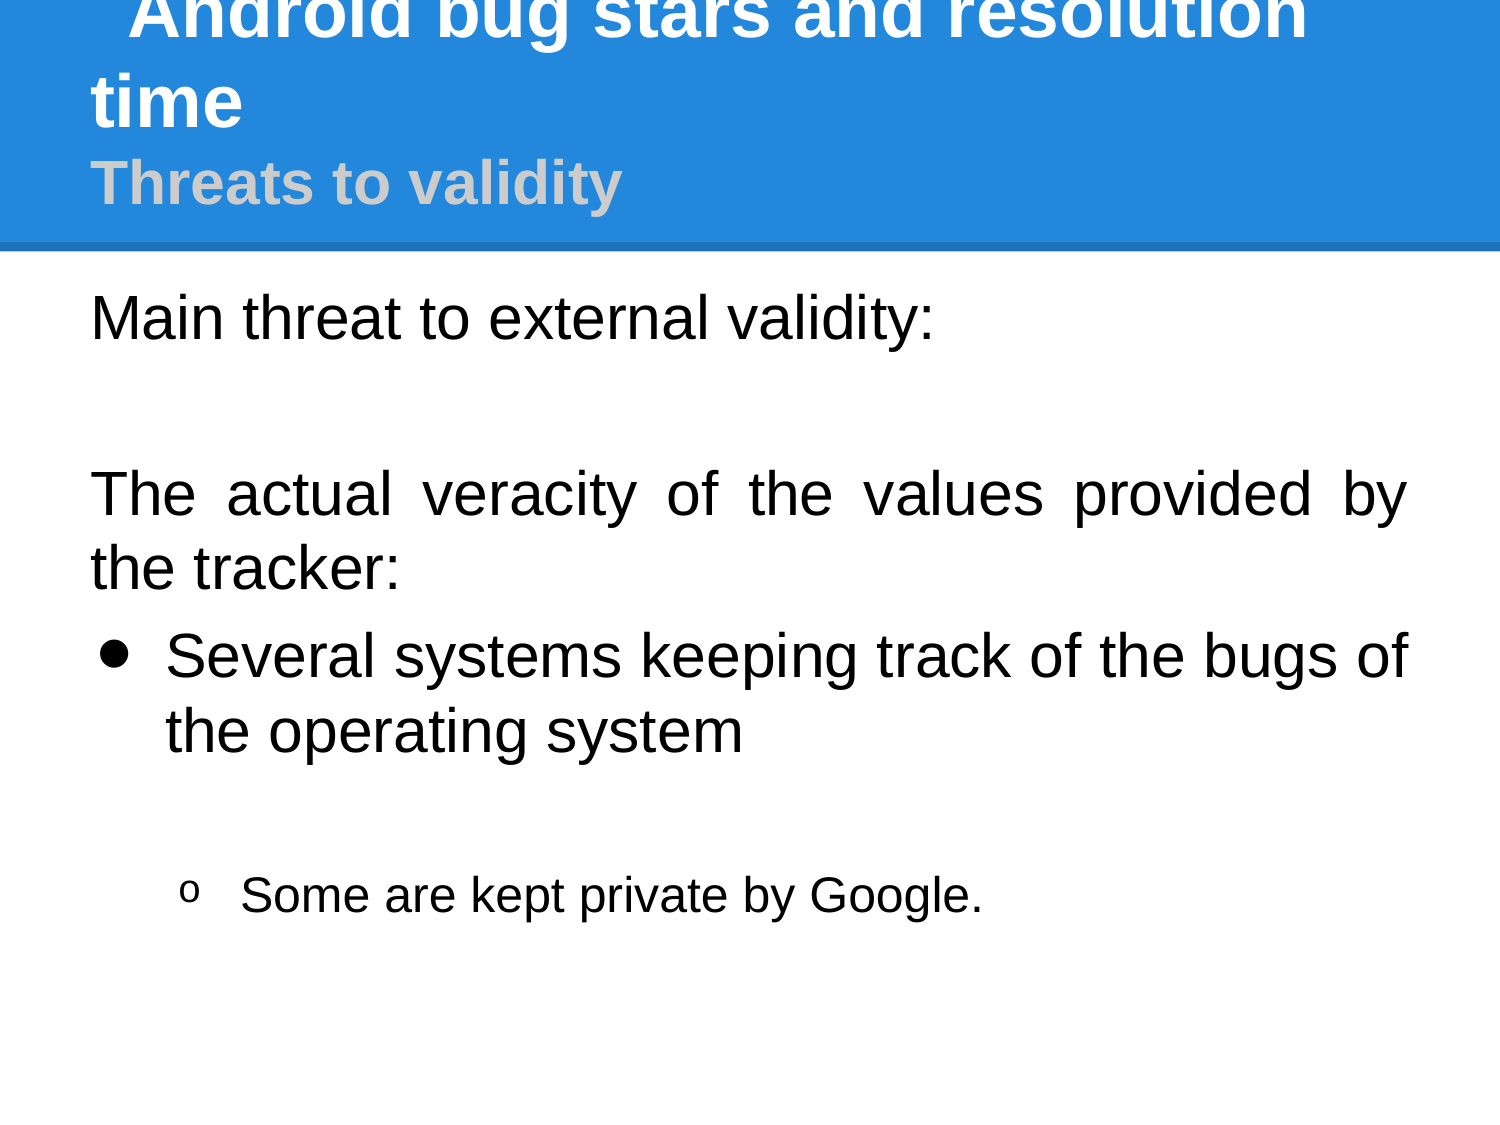

Android bug stars and resolution time
Threats to validity
# Main threat to external validity:
The actual veracity of the values provided by the tracker:
Several systems keeping track of the bugs of the operating system
Some are kept private by Google.